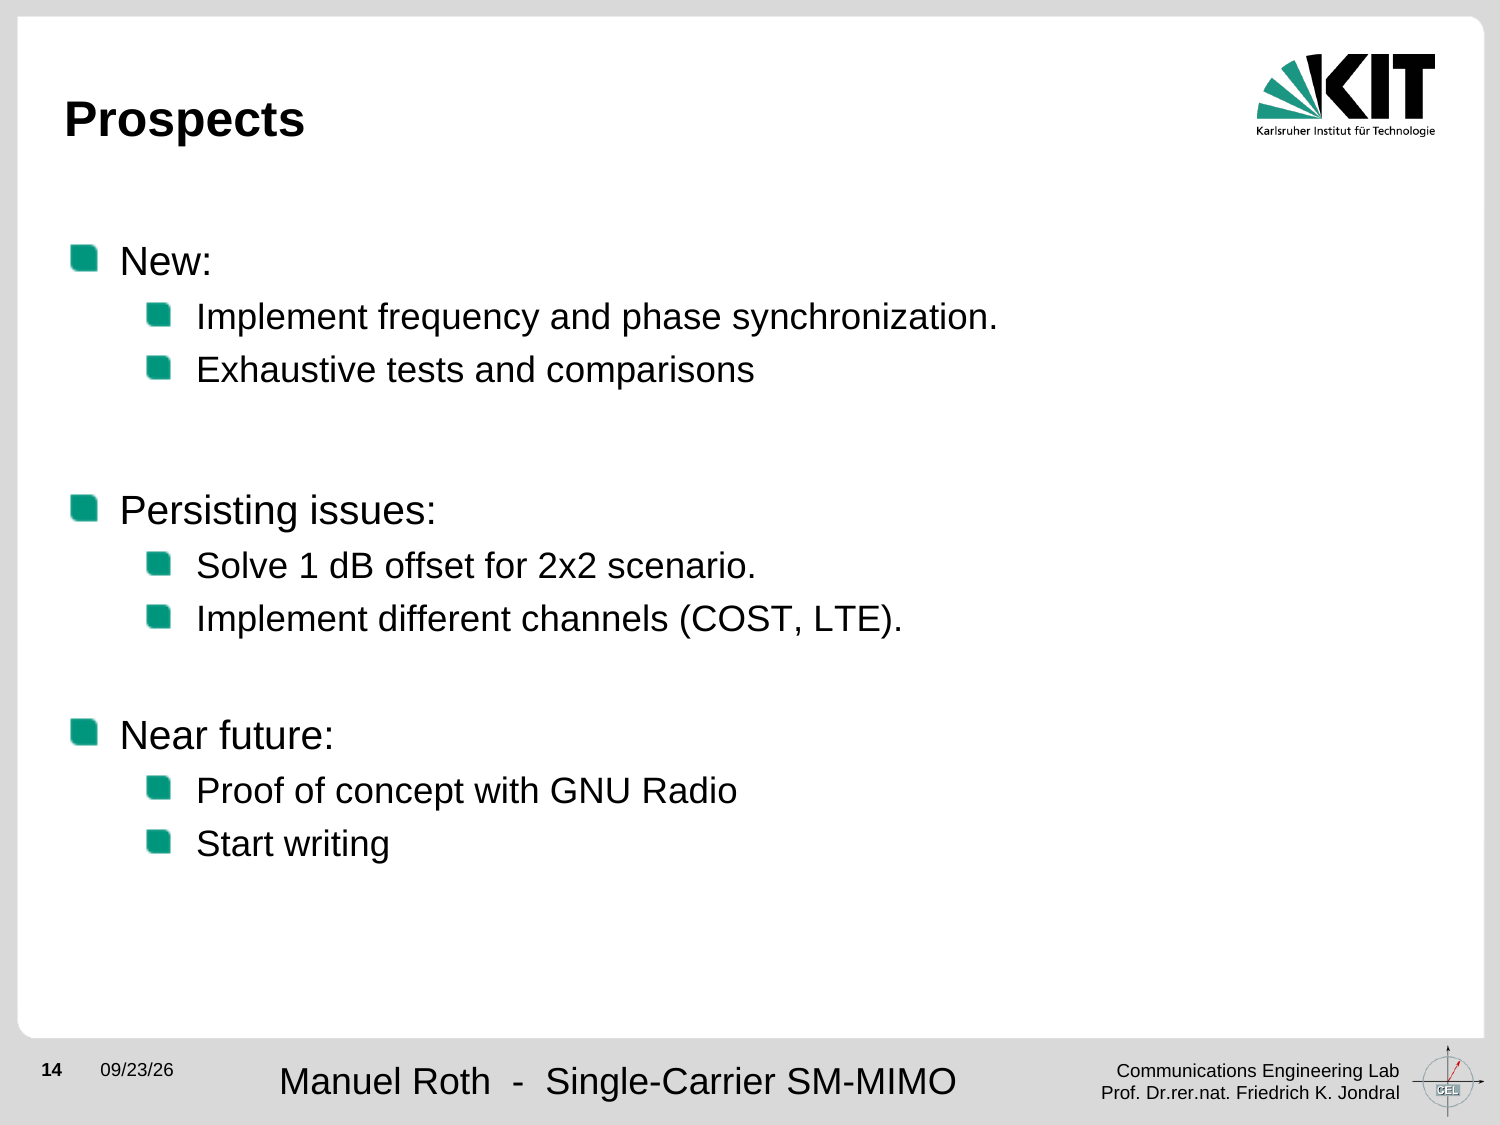

# Prospects
New:
Implement frequency and phase synchronization.
Exhaustive tests and comparisons
Persisting issues:
Solve 1 dB offset for 2x2 scenario.
Implement different channels (COST, LTE).
Near future:
Proof of concept with GNU Radio
Start writing
Manuel Roth - Single-Carrier SM-MIMO